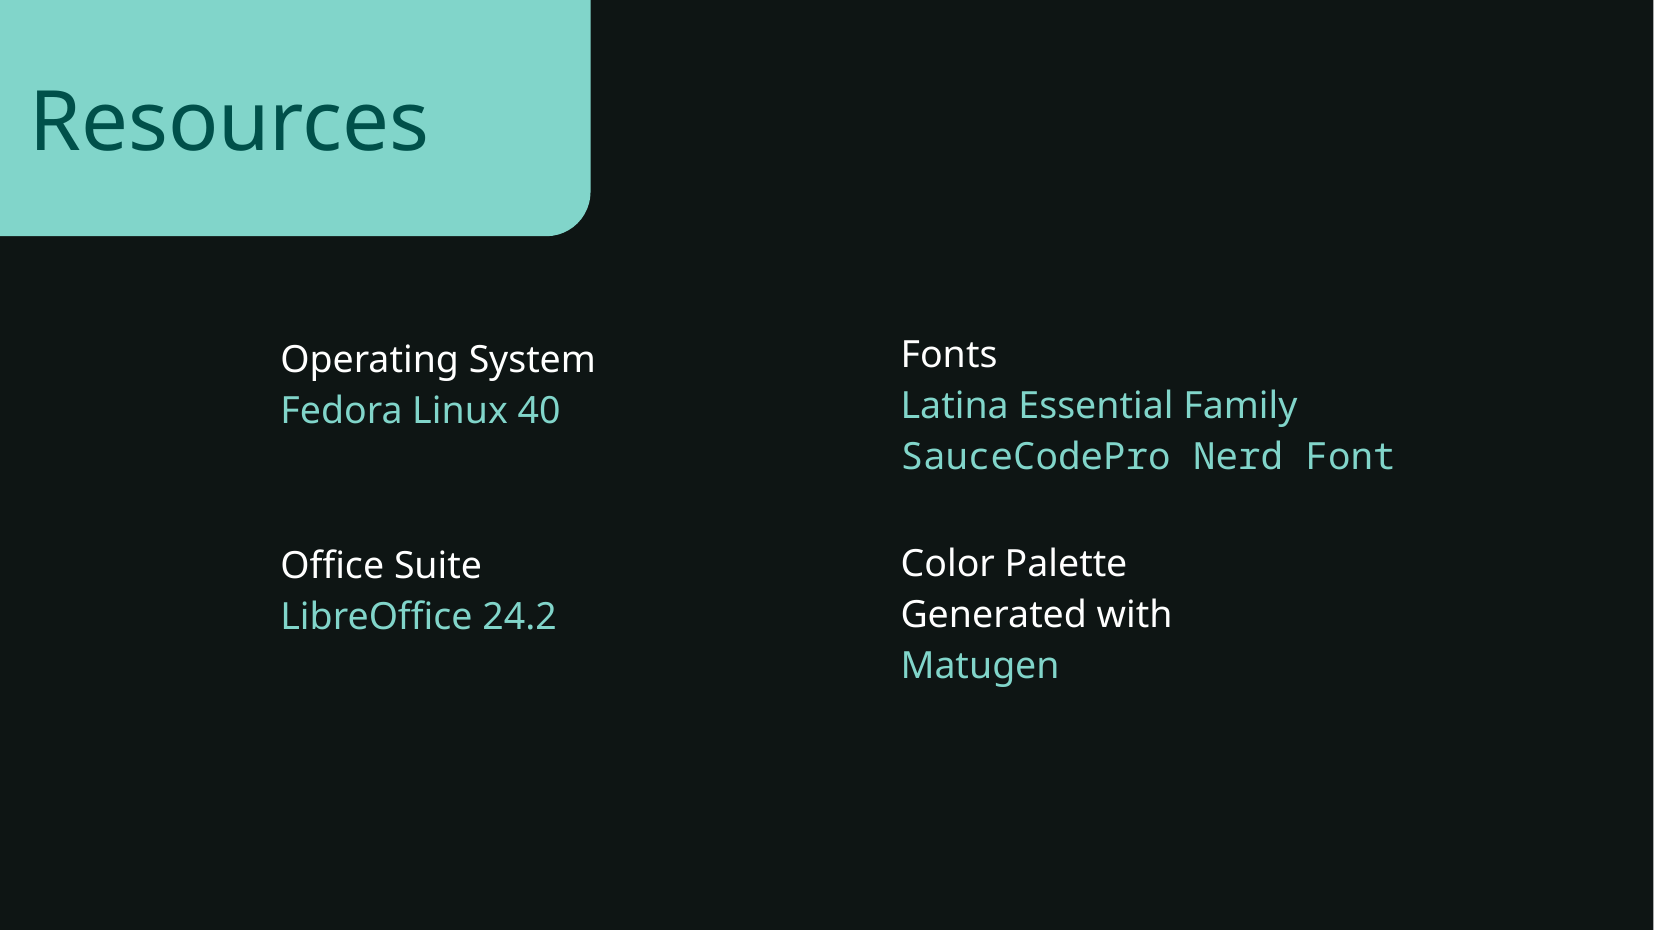

# Resources
Fonts
Latina Essential Family
SauceCodePro Nerd Font
Operating System
Fedora Linux 40
Color Palette
Generated with Matugen
Office Suite
LibreOffice 24.2